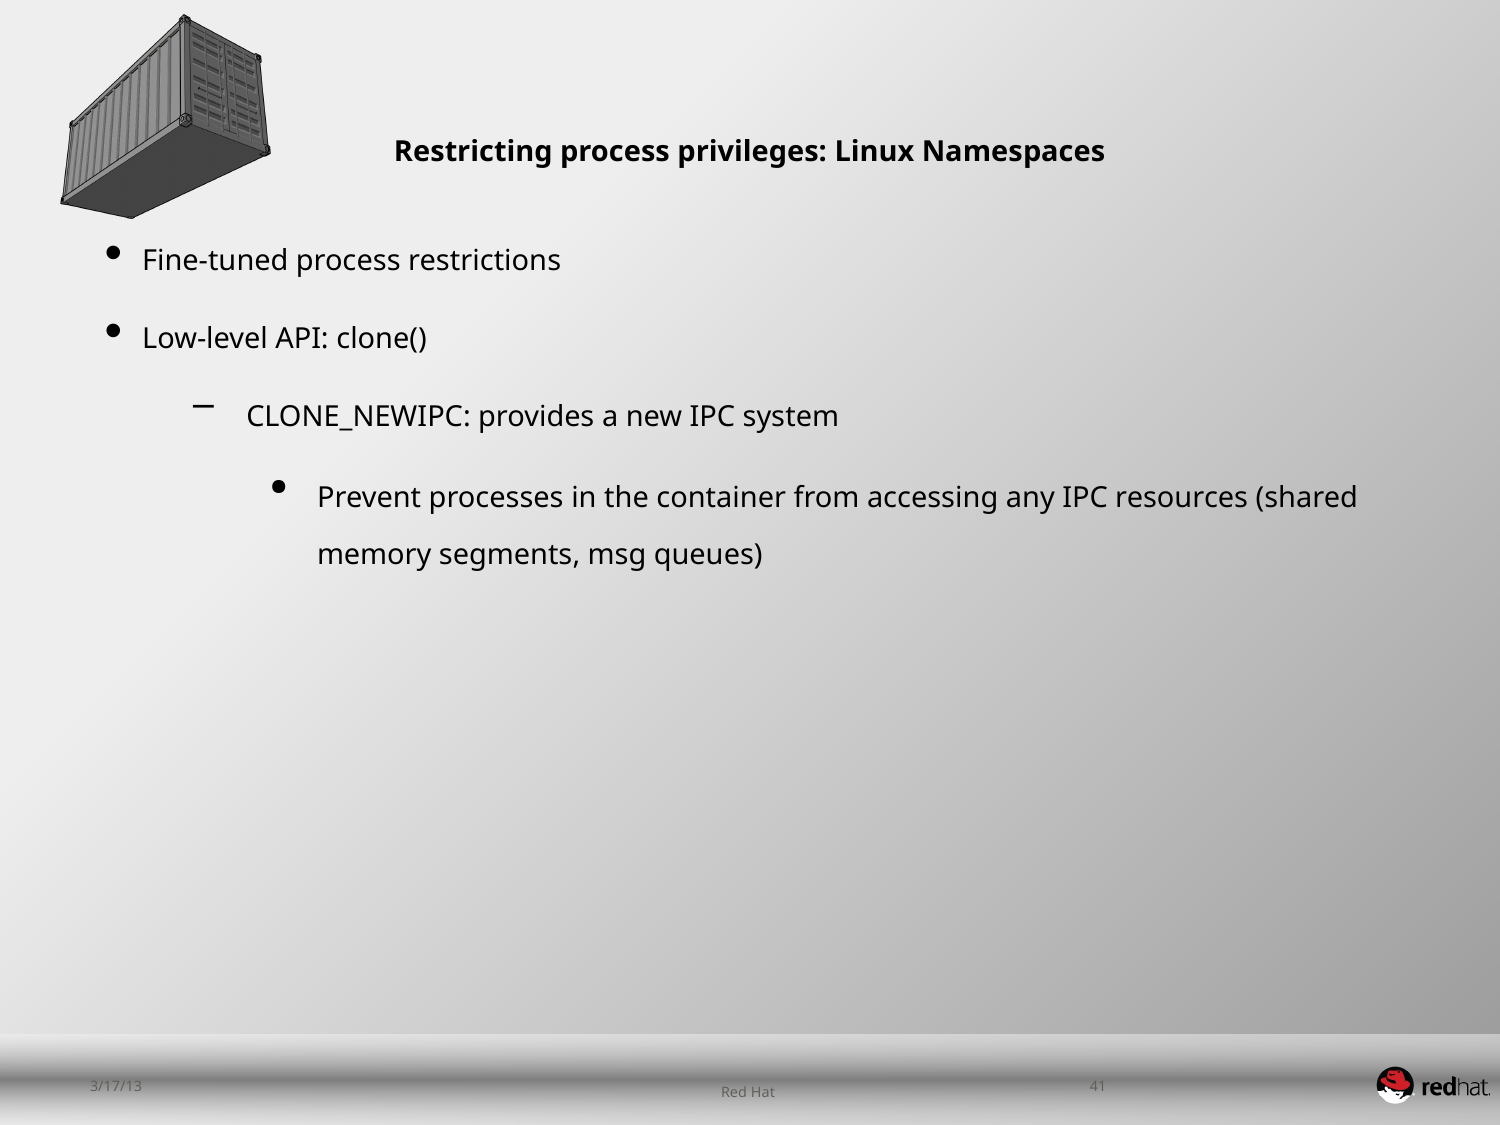

# Restricting process privileges: Linux Namespaces
Fine-tuned process restrictions
Low-level API: clone()
CLONE_NEWIPC: provides a new IPC system
Prevent processes in the container from accessing any IPC resources (shared memory segments, msg queues)
3/17/13
Red Hat